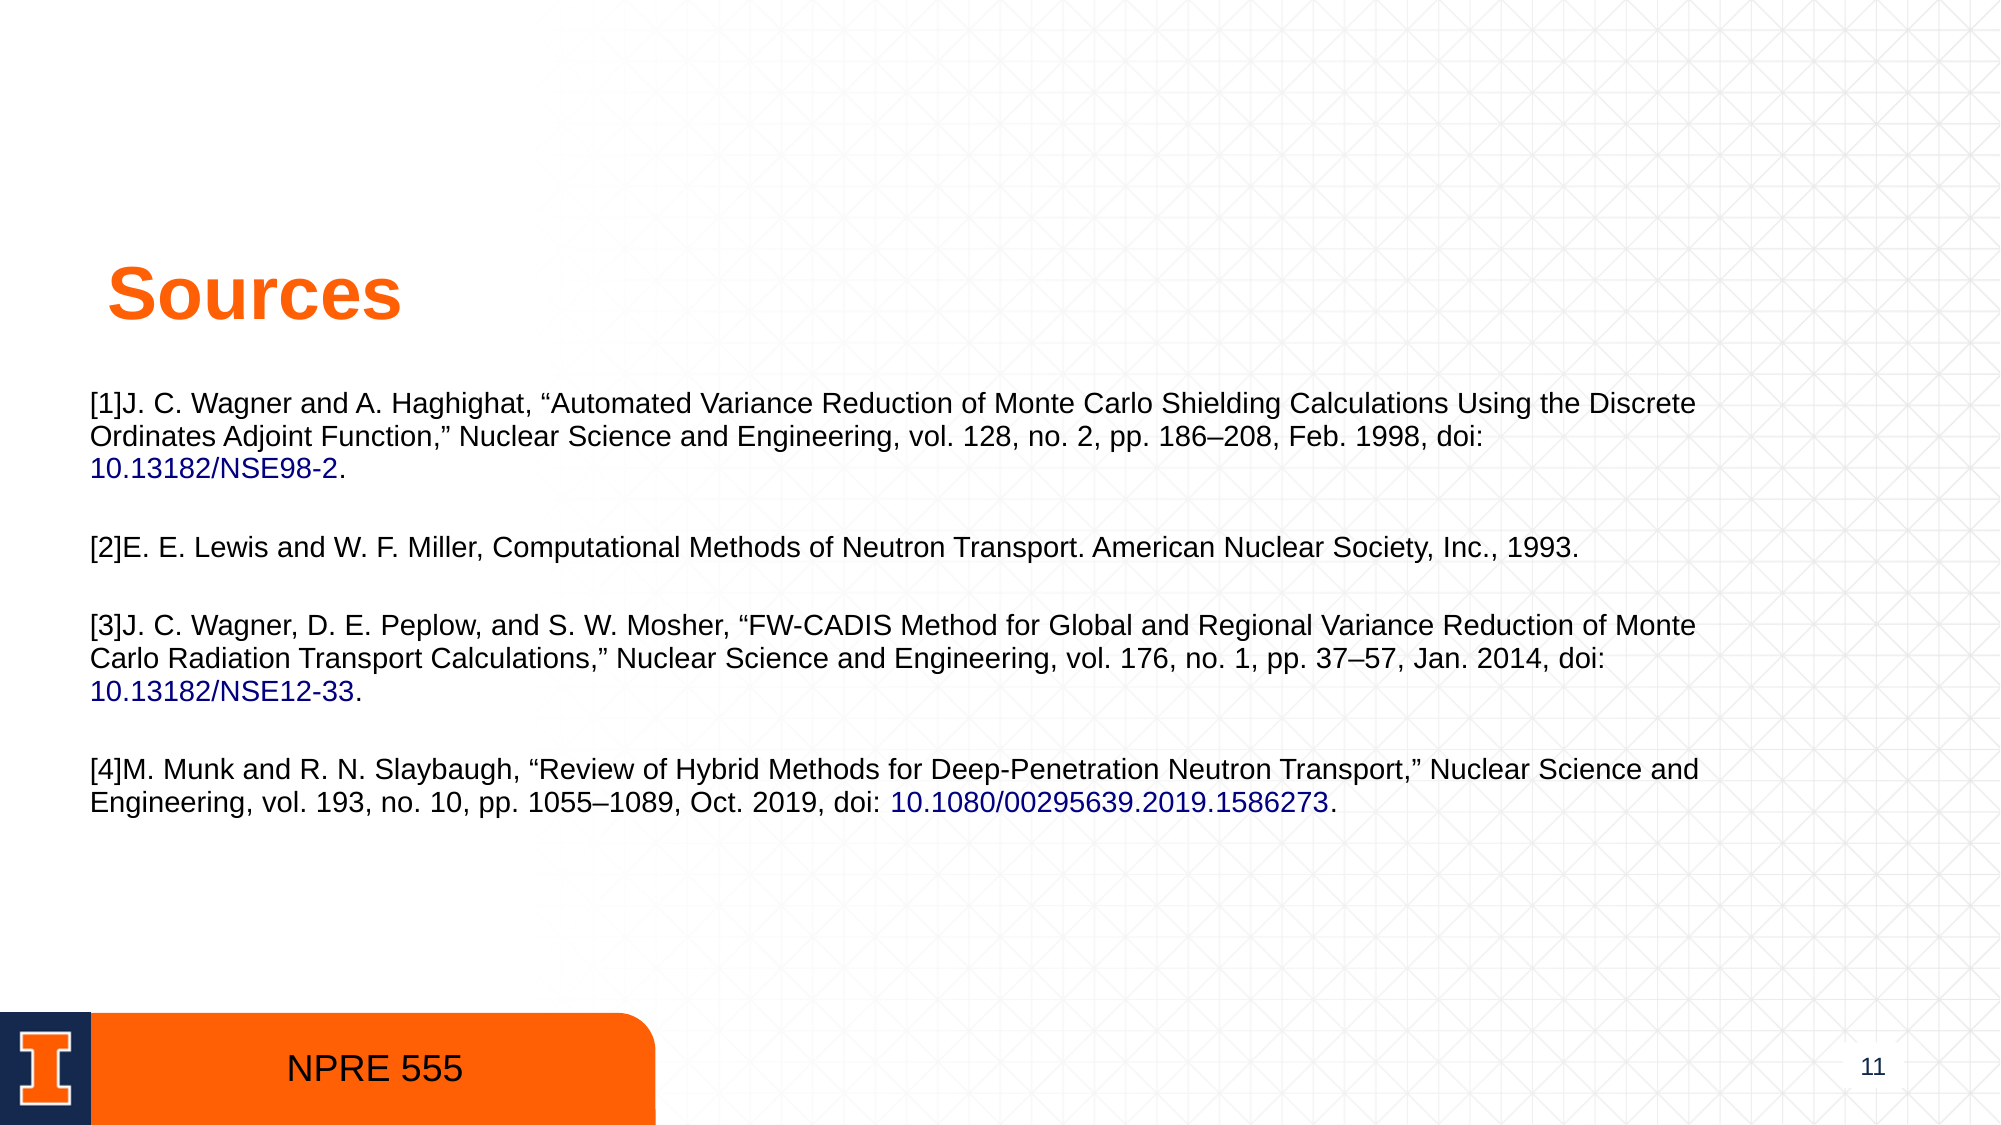

# Sources
[1]J. C. Wagner and A. Haghighat, “Automated Variance Reduction of Monte Carlo Shielding Calculations Using the Discrete Ordinates Adjoint Function,” Nuclear Science and Engineering, vol. 128, no. 2, pp. 186–208, Feb. 1998, doi: 10.13182/NSE98-2.
[2]E. E. Lewis and W. F. Miller, Computational Methods of Neutron Transport. American Nuclear Society, Inc., 1993.
[3]J. C. Wagner, D. E. Peplow, and S. W. Mosher, “FW-CADIS Method for Global and Regional Variance Reduction of Monte Carlo Radiation Transport Calculations,” Nuclear Science and Engineering, vol. 176, no. 1, pp. 37–57, Jan. 2014, doi: 10.13182/NSE12-33.
[4]M. Munk and R. N. Slaybaugh, “Review of Hybrid Methods for Deep-Penetration Neutron Transport,” Nuclear Science and Engineering, vol. 193, no. 10, pp. 1055–1089, Oct. 2019, doi: 10.1080/00295639.2019.1586273.
11
Office or unit name
NPRE 555